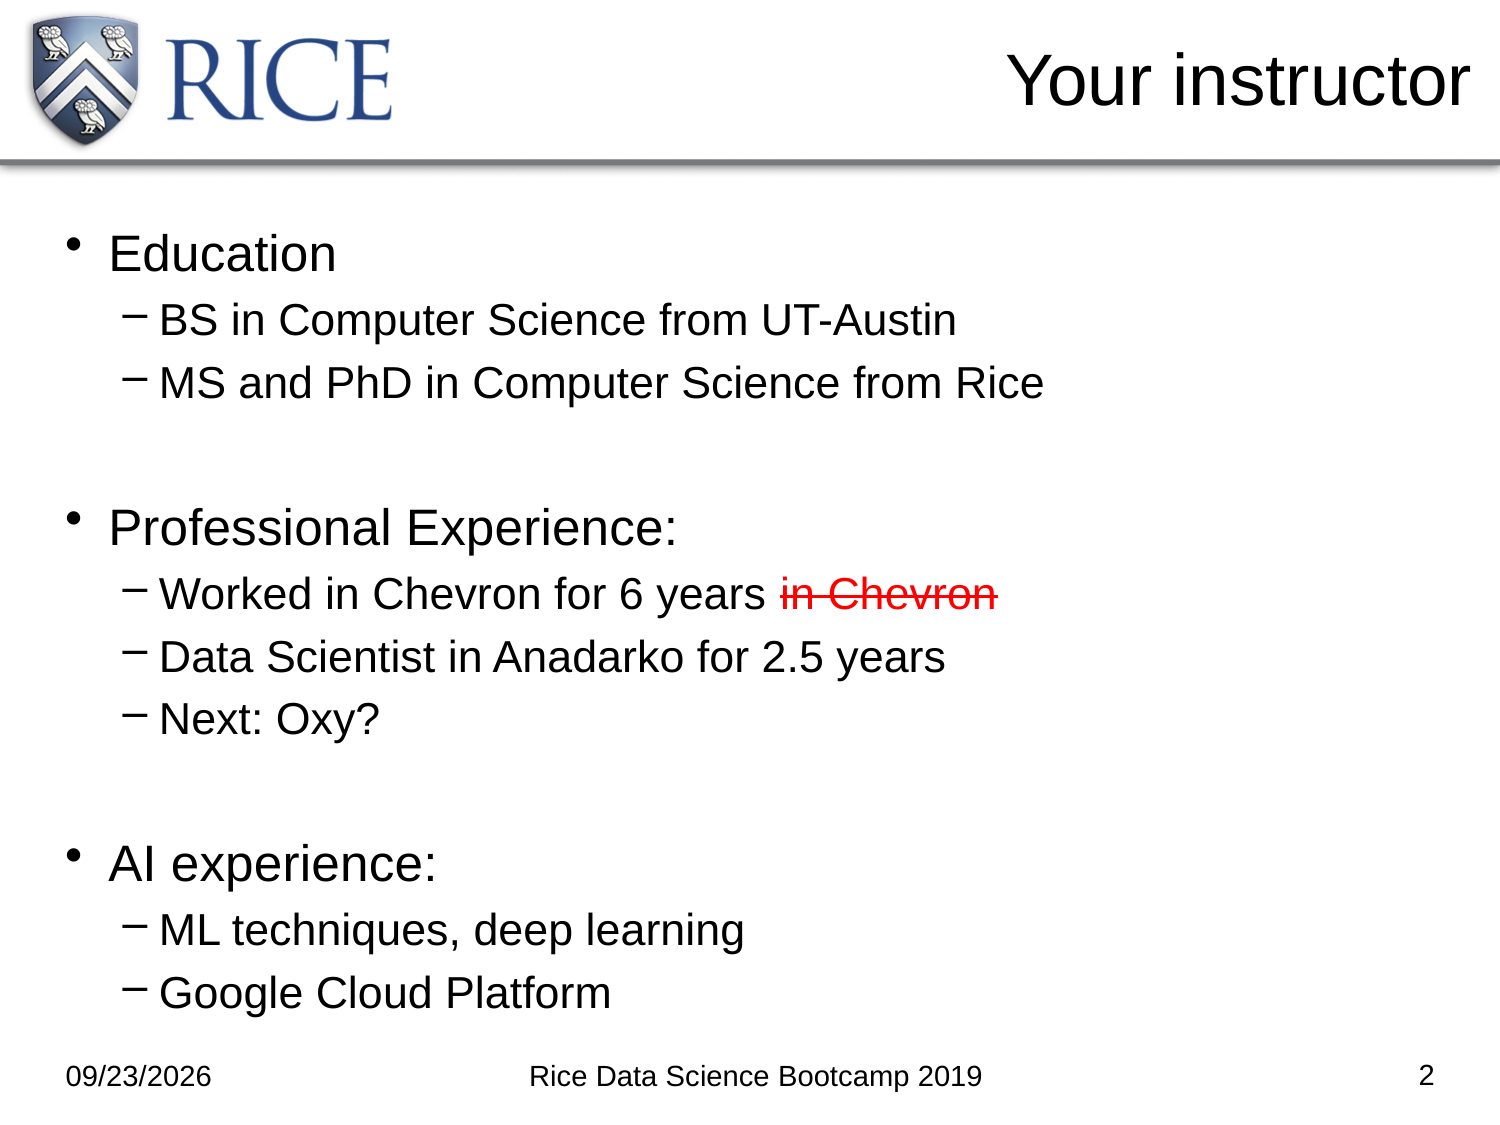

# Your instructor
Education
BS in Computer Science from UT-Austin
MS and PhD in Computer Science from Rice
Professional Experience:
Worked in Chevron for 6 years in Chevron
Data Scientist in Anadarko for 2.5 years
Next: Oxy?
AI experience:
ML techniques, deep learning
Google Cloud Platform
Rice Data Science Bootcamp 2019